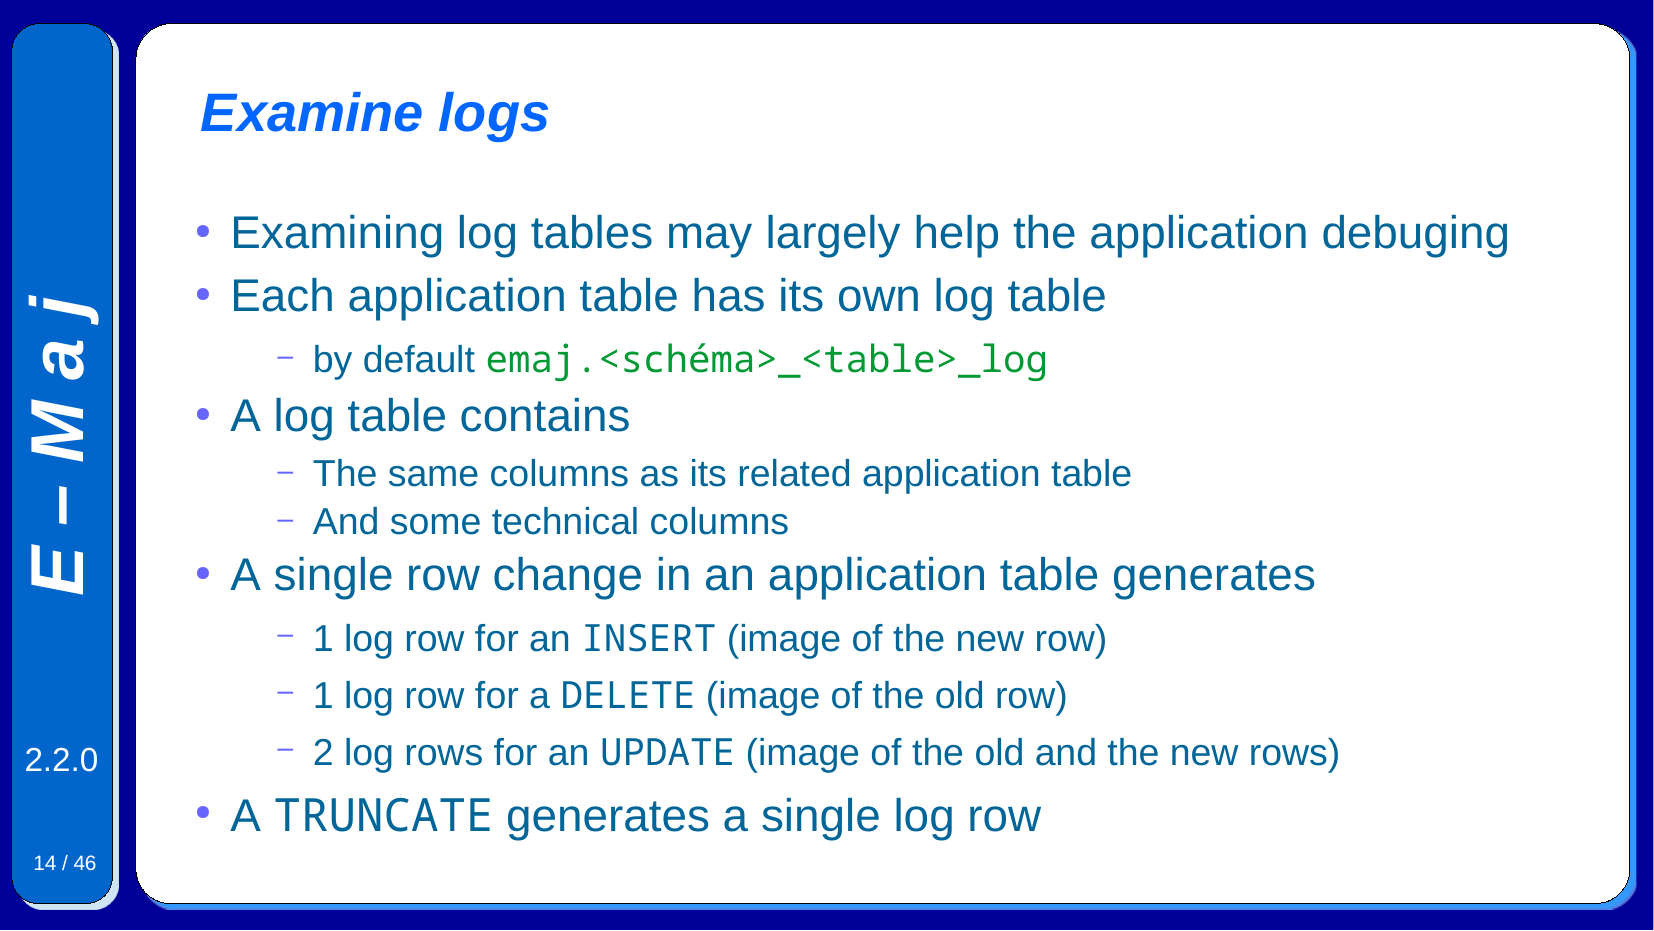

# Examine logs
Examining log tables may largely help the application debuging
Each application table has its own log table
by default emaj.<schéma>_<table>_log
A log table contains
The same columns as its related application table
And some technical columns
A single row change in an application table generates
1 log row for an INSERT (image of the new row)
1 log row for a DELETE (image of the old row)
2 log rows for an UPDATE (image of the old and the new rows)
A TRUNCATE generates a single log row